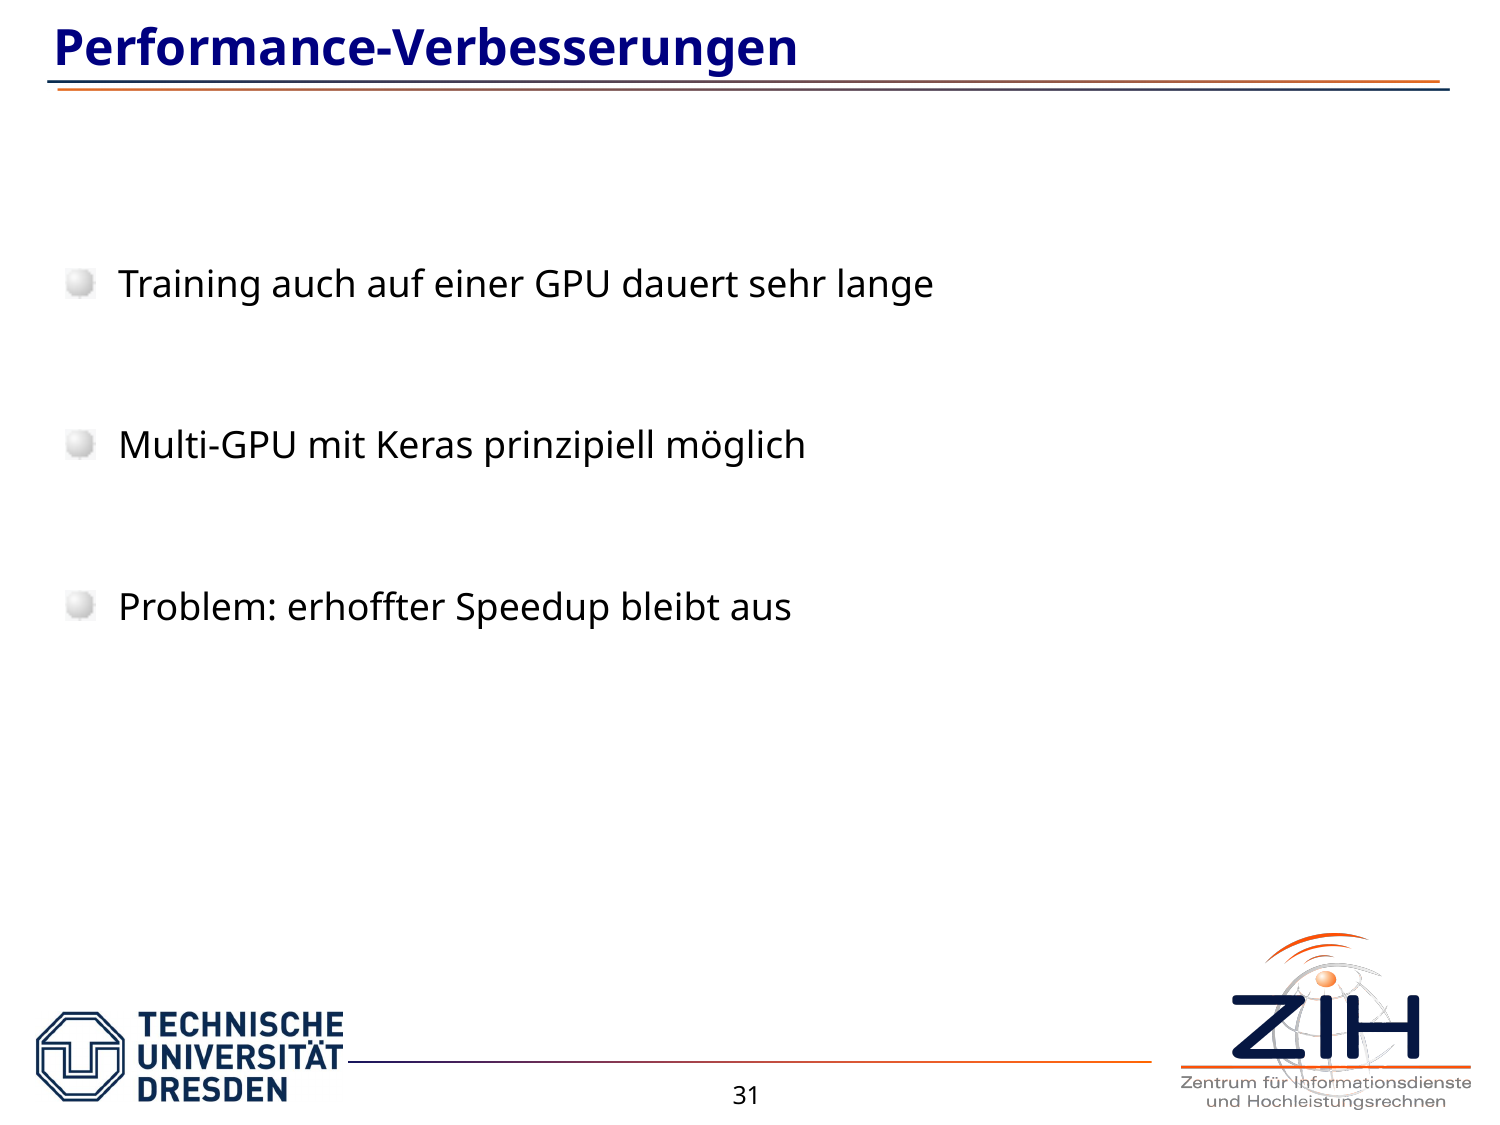

# Performance-Verbesserungen
Training auch auf einer GPU dauert sehr lange
Multi-GPU mit Keras prinzipiell möglich
Problem: erhoffter Speedup bleibt aus
31